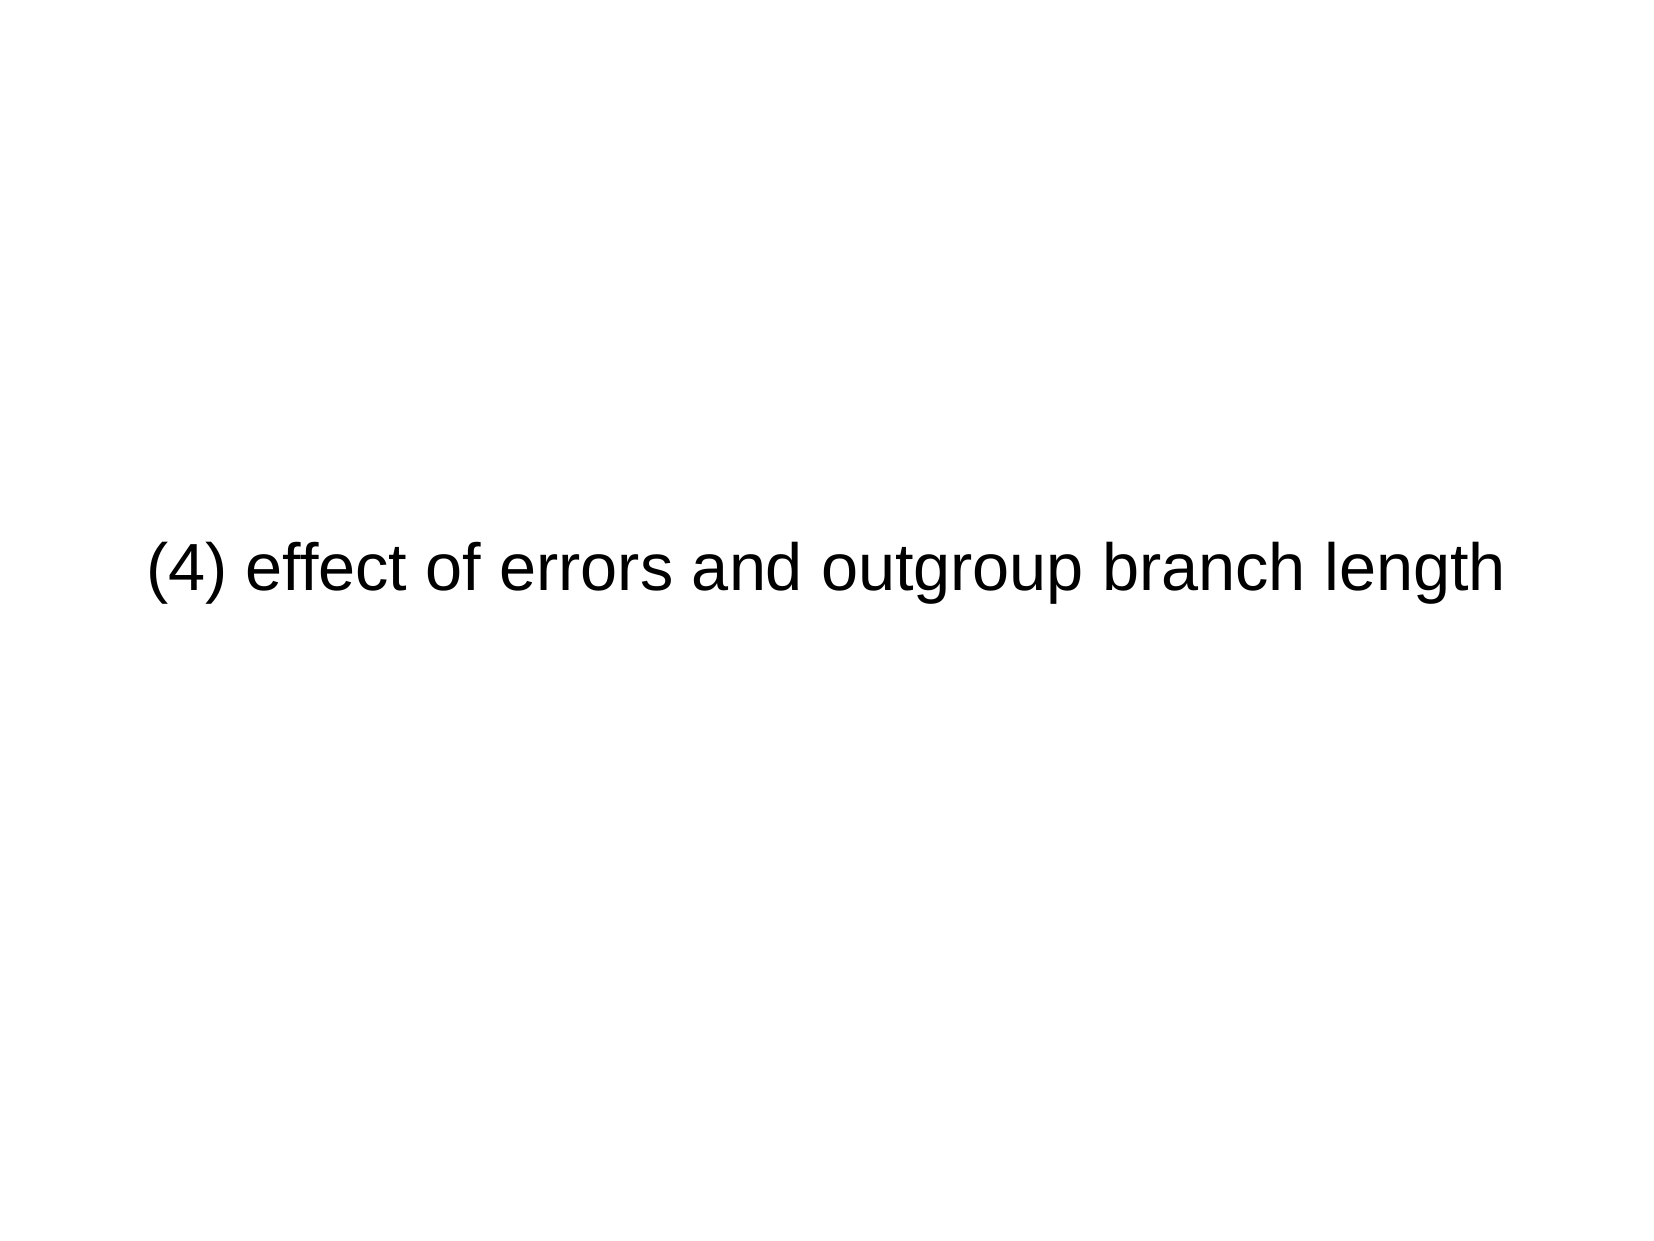

# (4) effect of errors and outgroup branch length